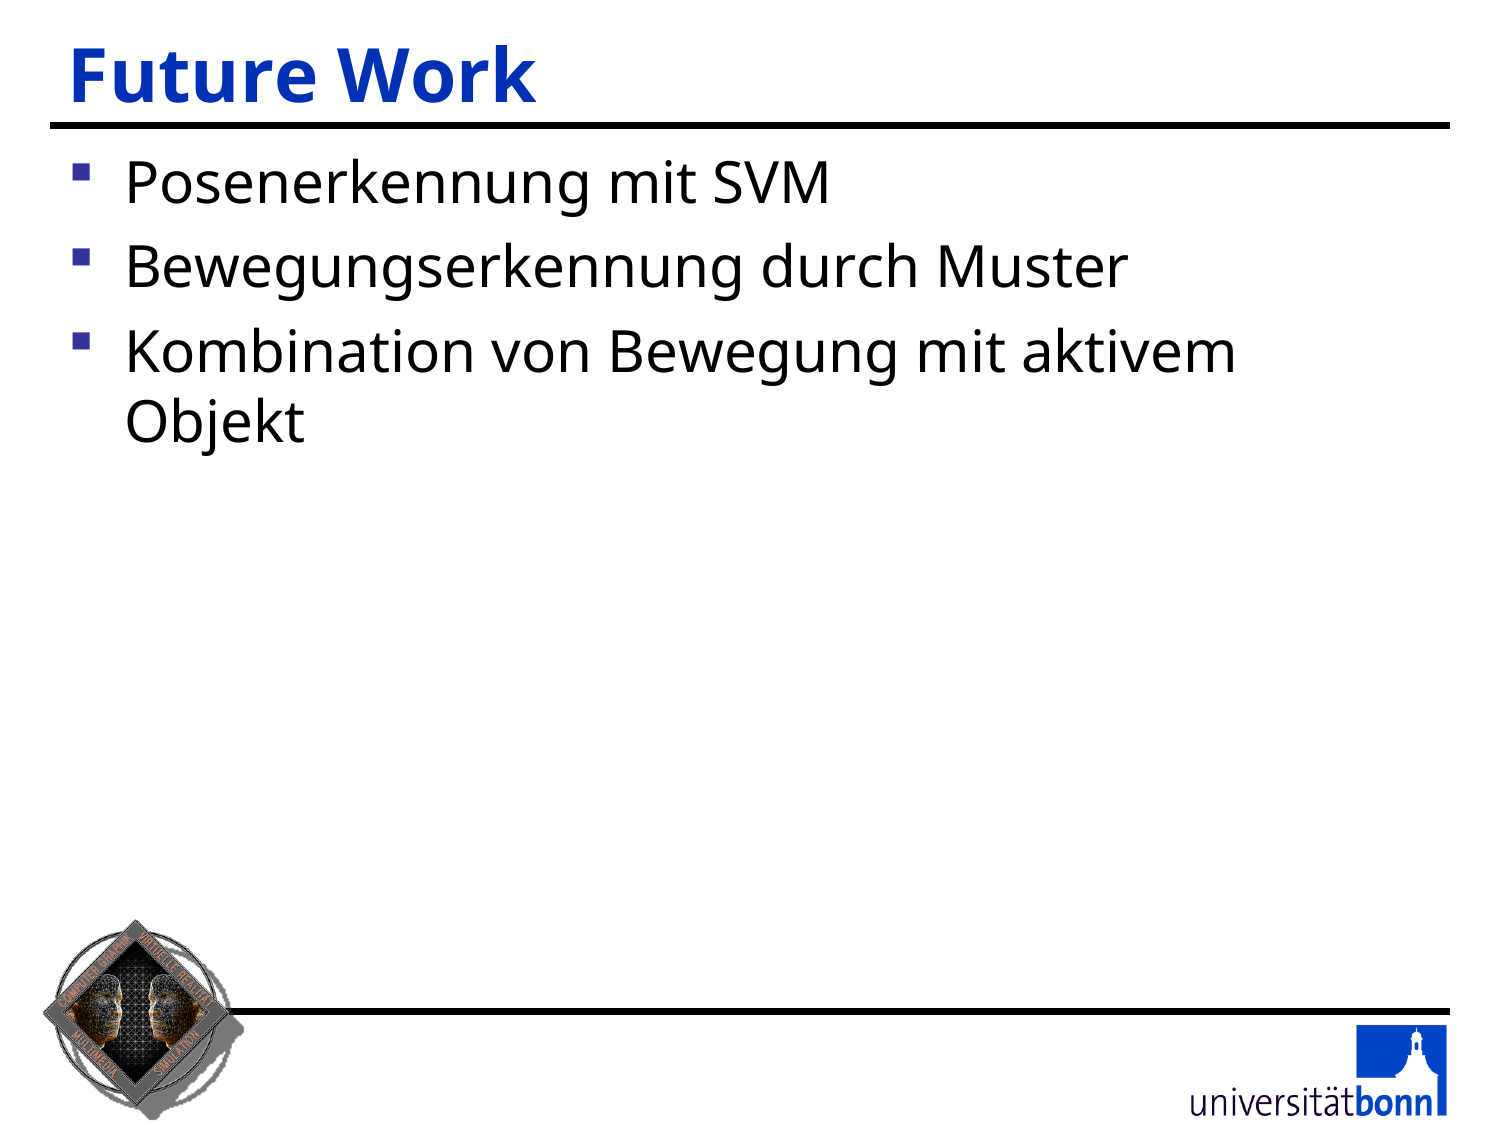

# Future Work
Posenerkennung mit SVM
Bewegungserkennung durch Muster
Kombination von Bewegung mit aktivem Objekt